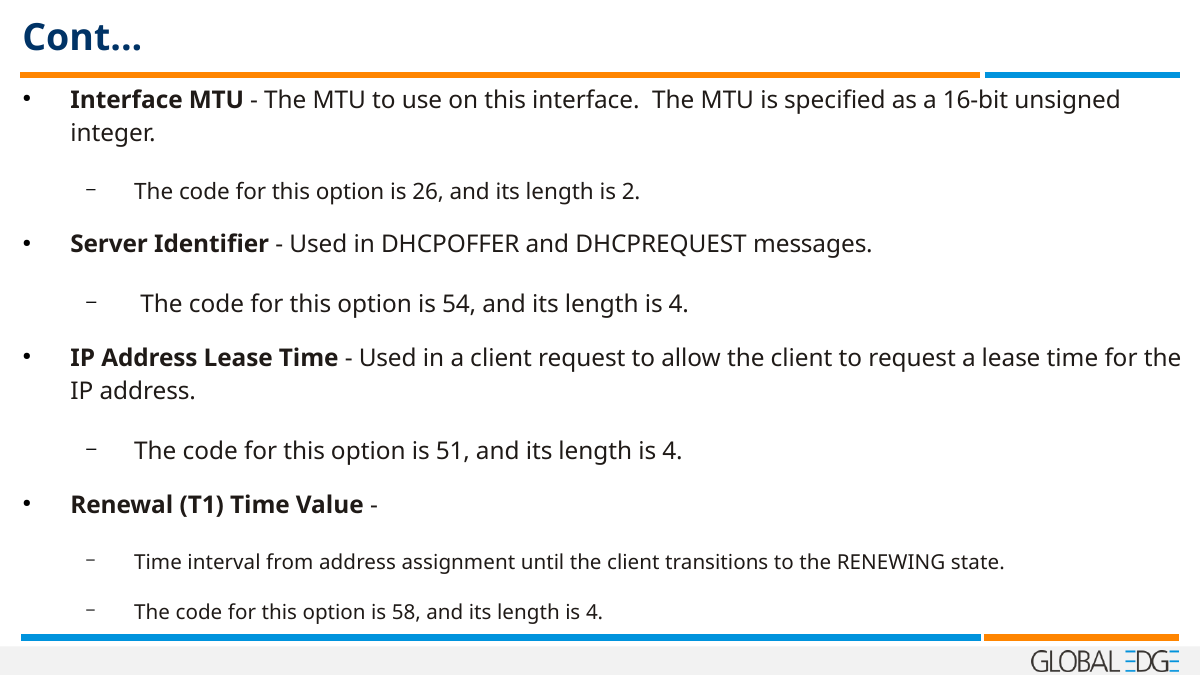

# Cont...
Interface MTU - The MTU to use on this interface. The MTU is specified as a 16-bit unsigned integer.
The code for this option is 26, and its length is 2.
Server Identifier - Used in DHCPOFFER and DHCPREQUEST messages.
 The code for this option is 54, and its length is 4.
IP Address Lease Time - Used in a client request to allow the client to request a lease time for the IP address.
The code for this option is 51, and its length is 4.
Renewal (T1) Time Value -
Time interval from address assignment until the client transitions to the RENEWING state.
The code for this option is 58, and its length is 4.